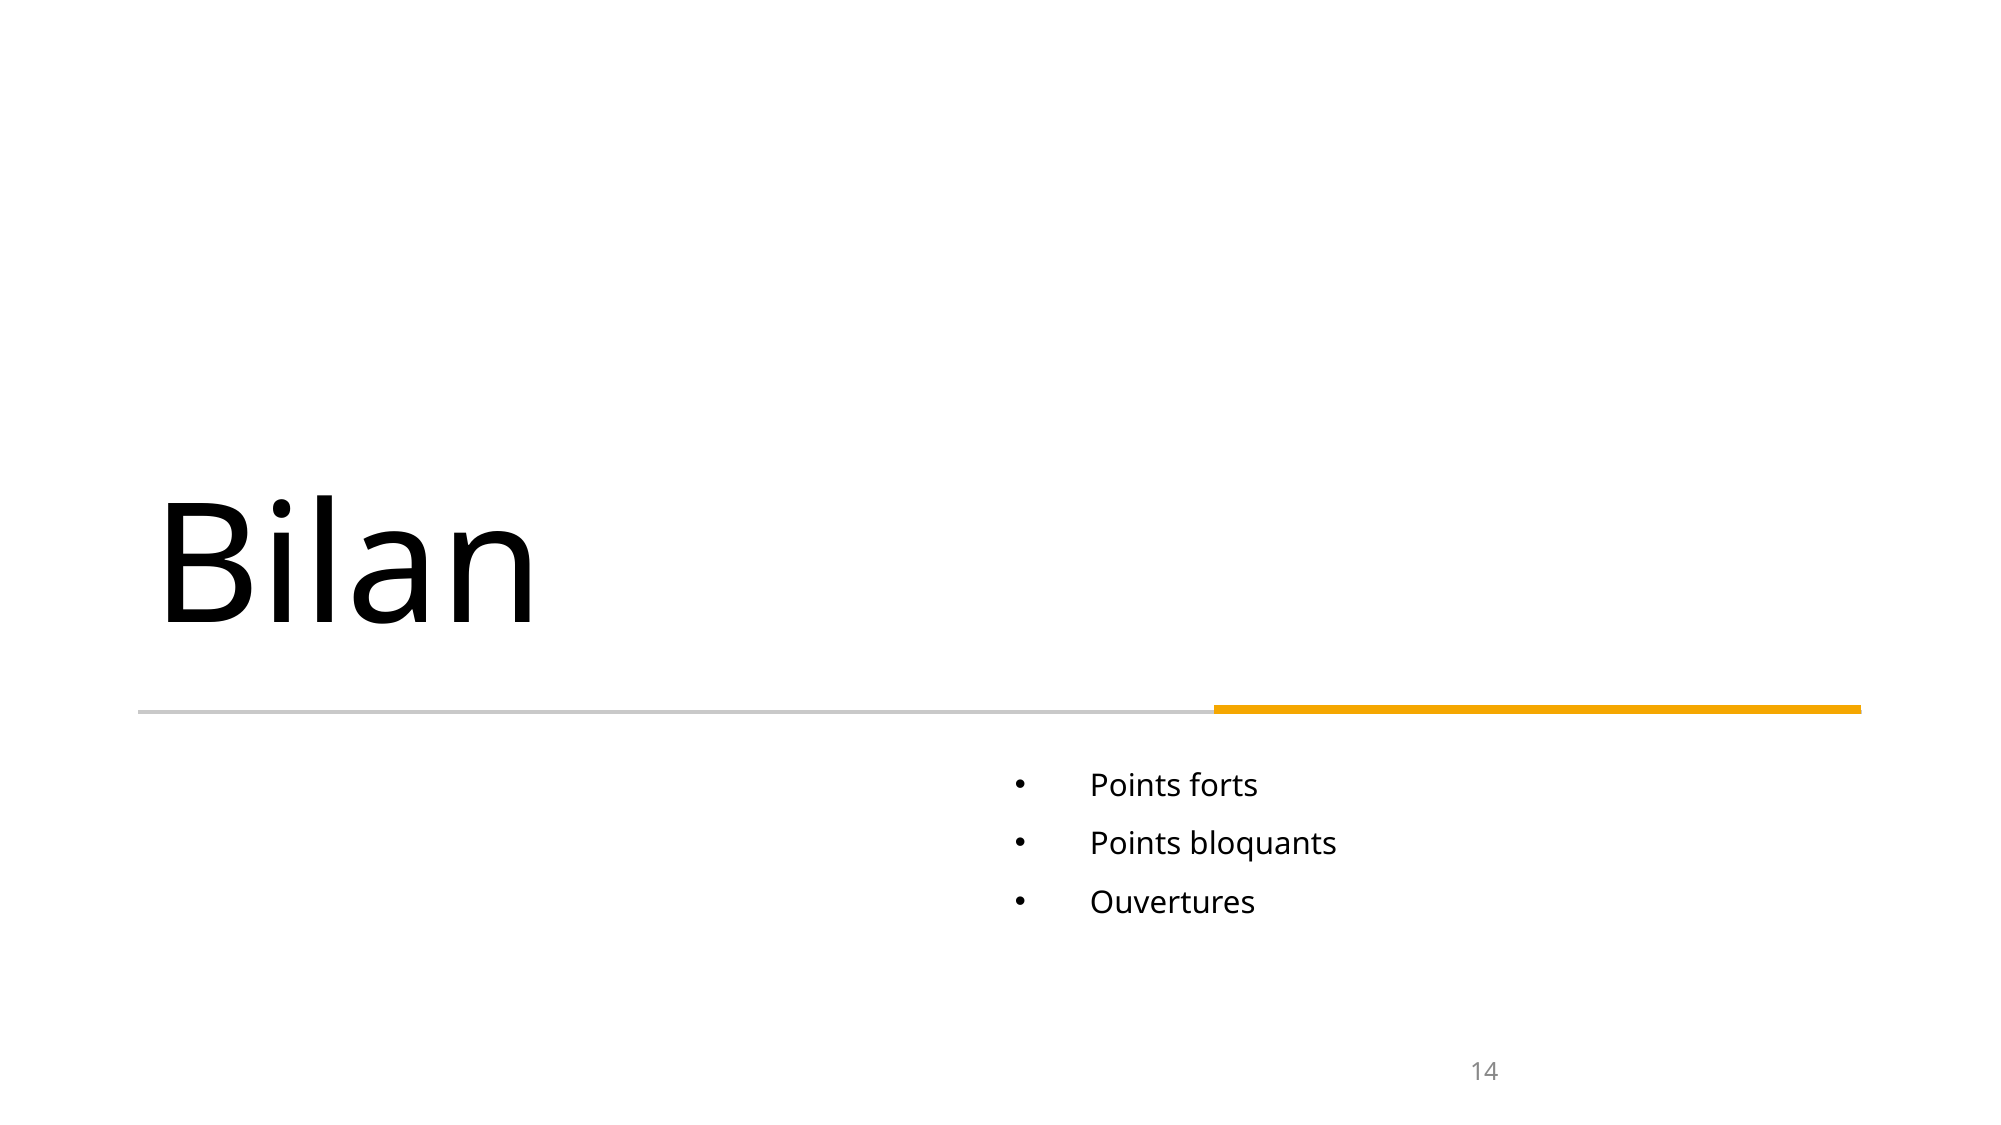

# Bilan
Points forts
Points bloquants
Ouvertures